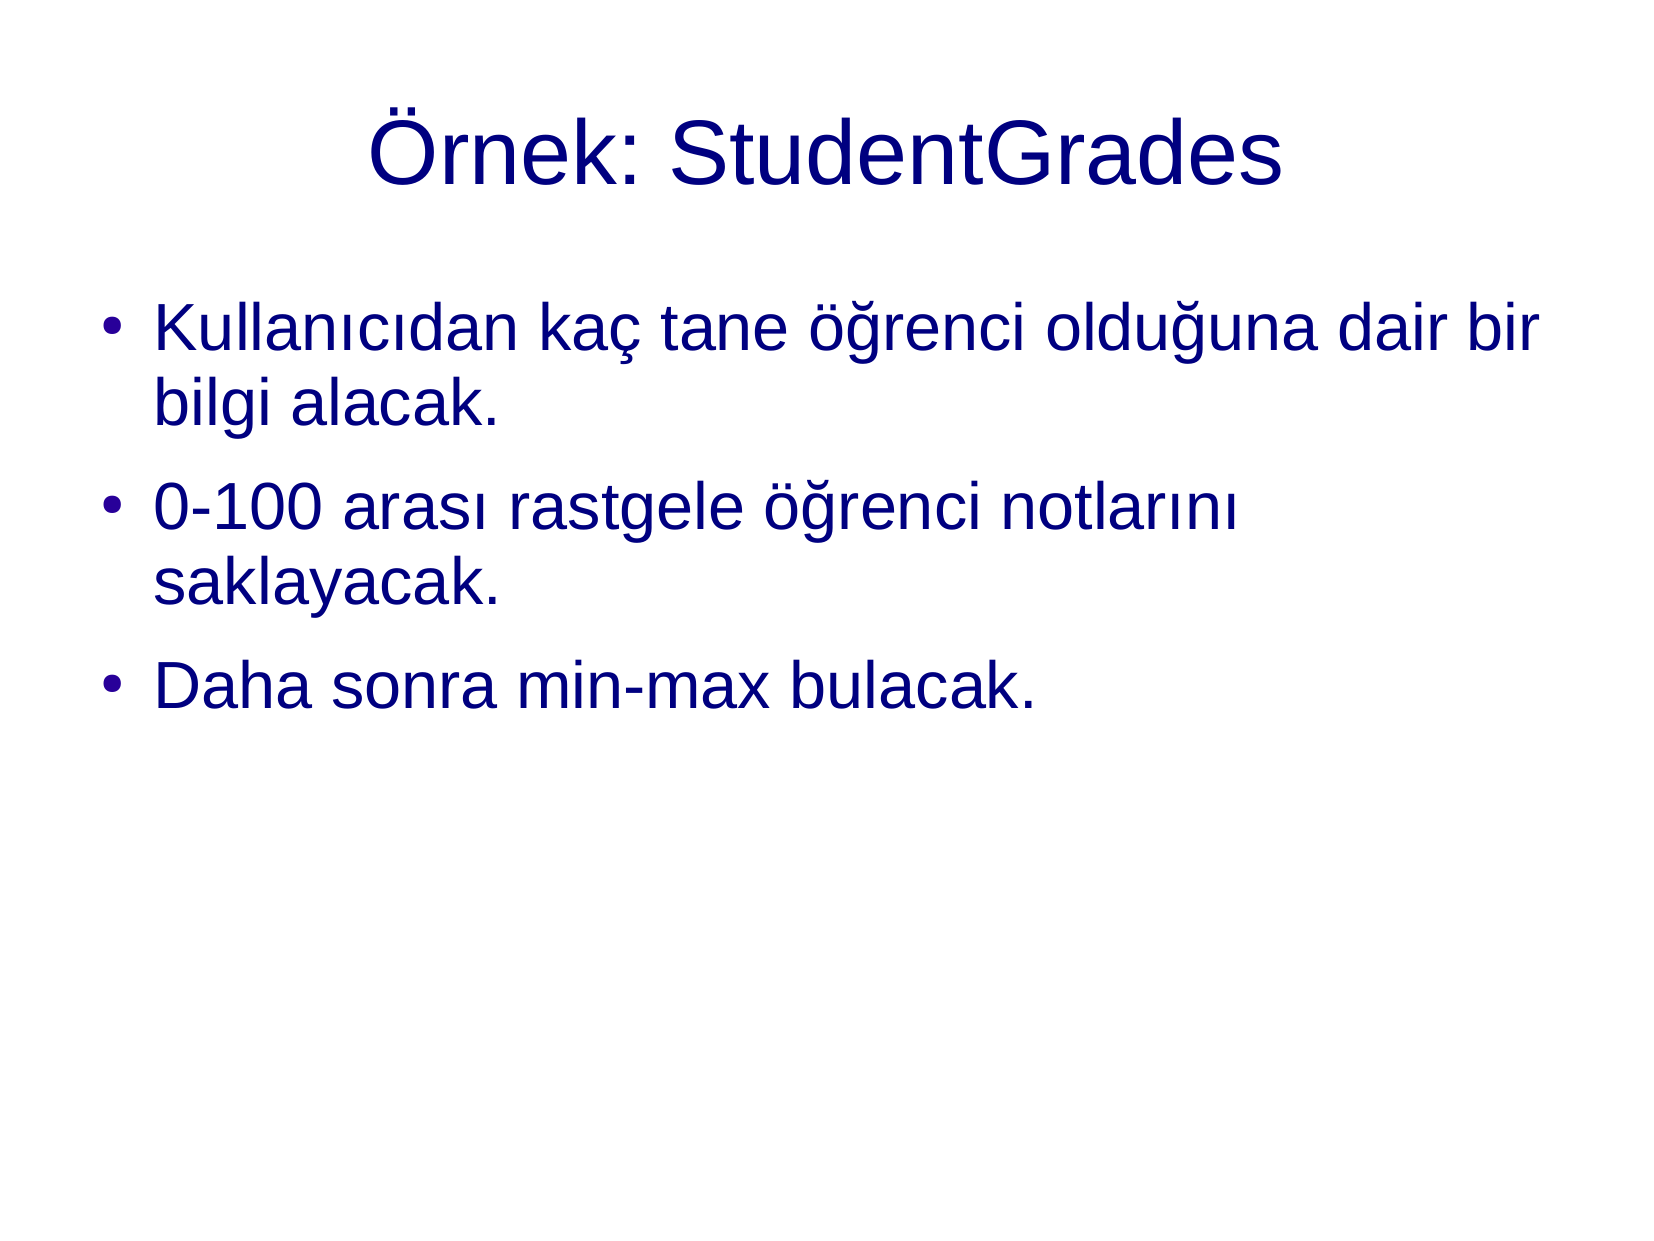

# Örnek: StudentGrades
Kullanıcıdan kaç tane öğrenci olduğuna dair bir bilgi alacak.
0-100 arası rastgele öğrenci notlarını saklayacak.
Daha sonra min-max bulacak.